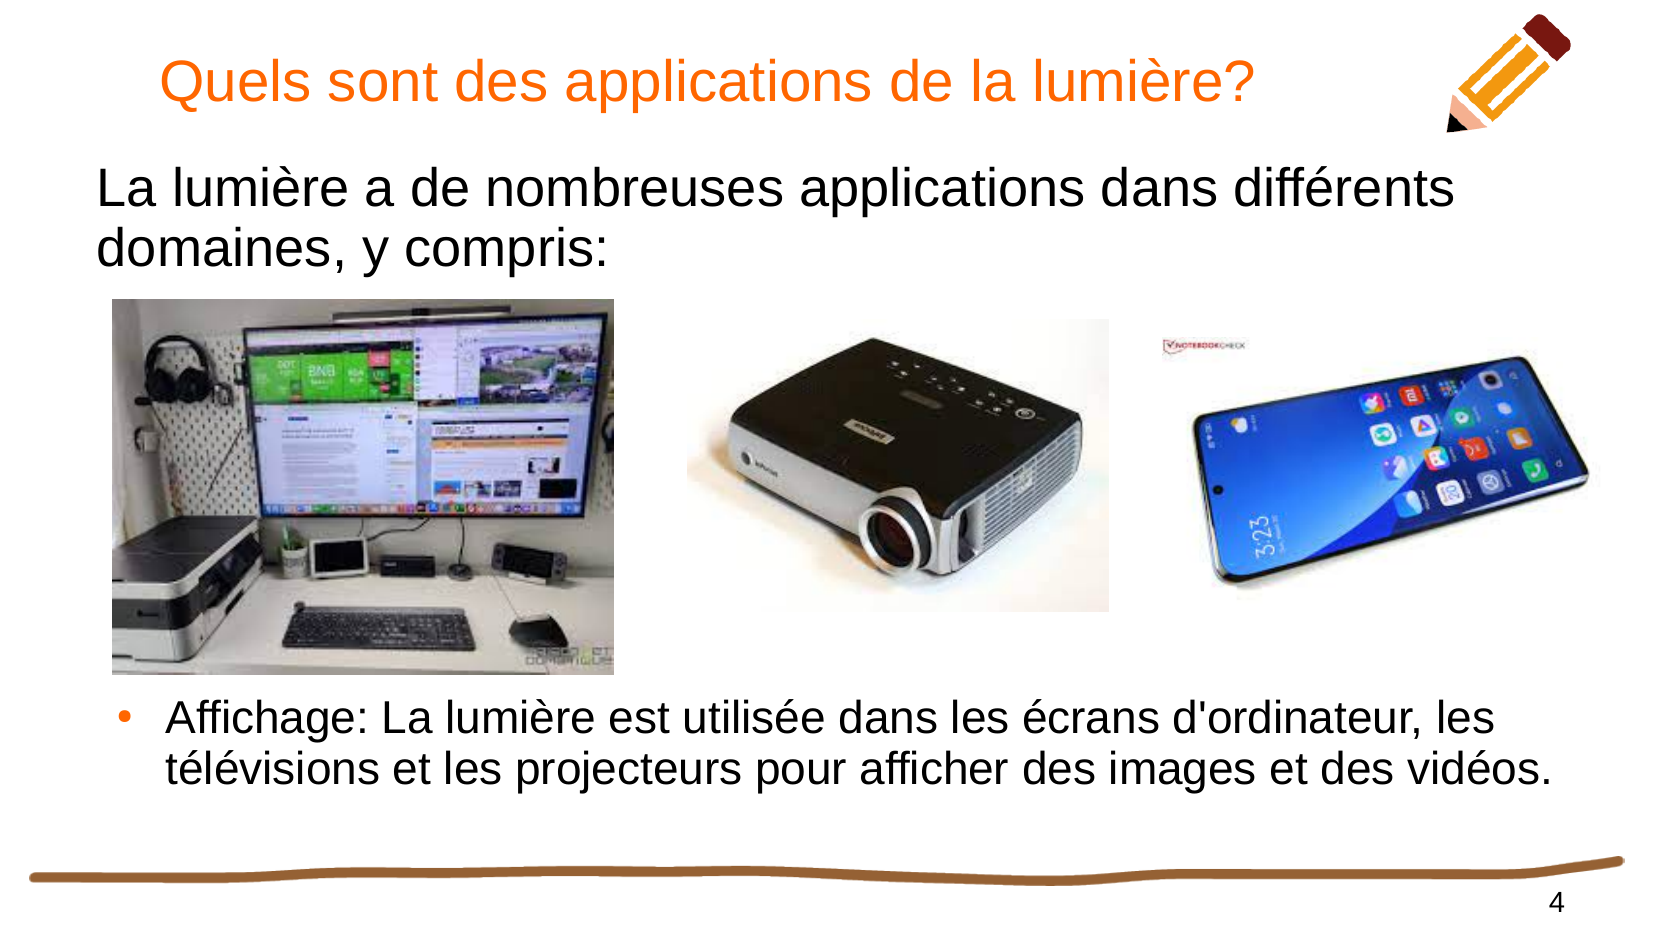

# Quels sont des applications de la lumière?
La lumière a de nombreuses applications dans différents
domaines, y compris:
Affichage: La lumière est utilisée dans les écrans d'ordinateur, les télévisions et les projecteurs pour afficher des images et des vidéos.
4